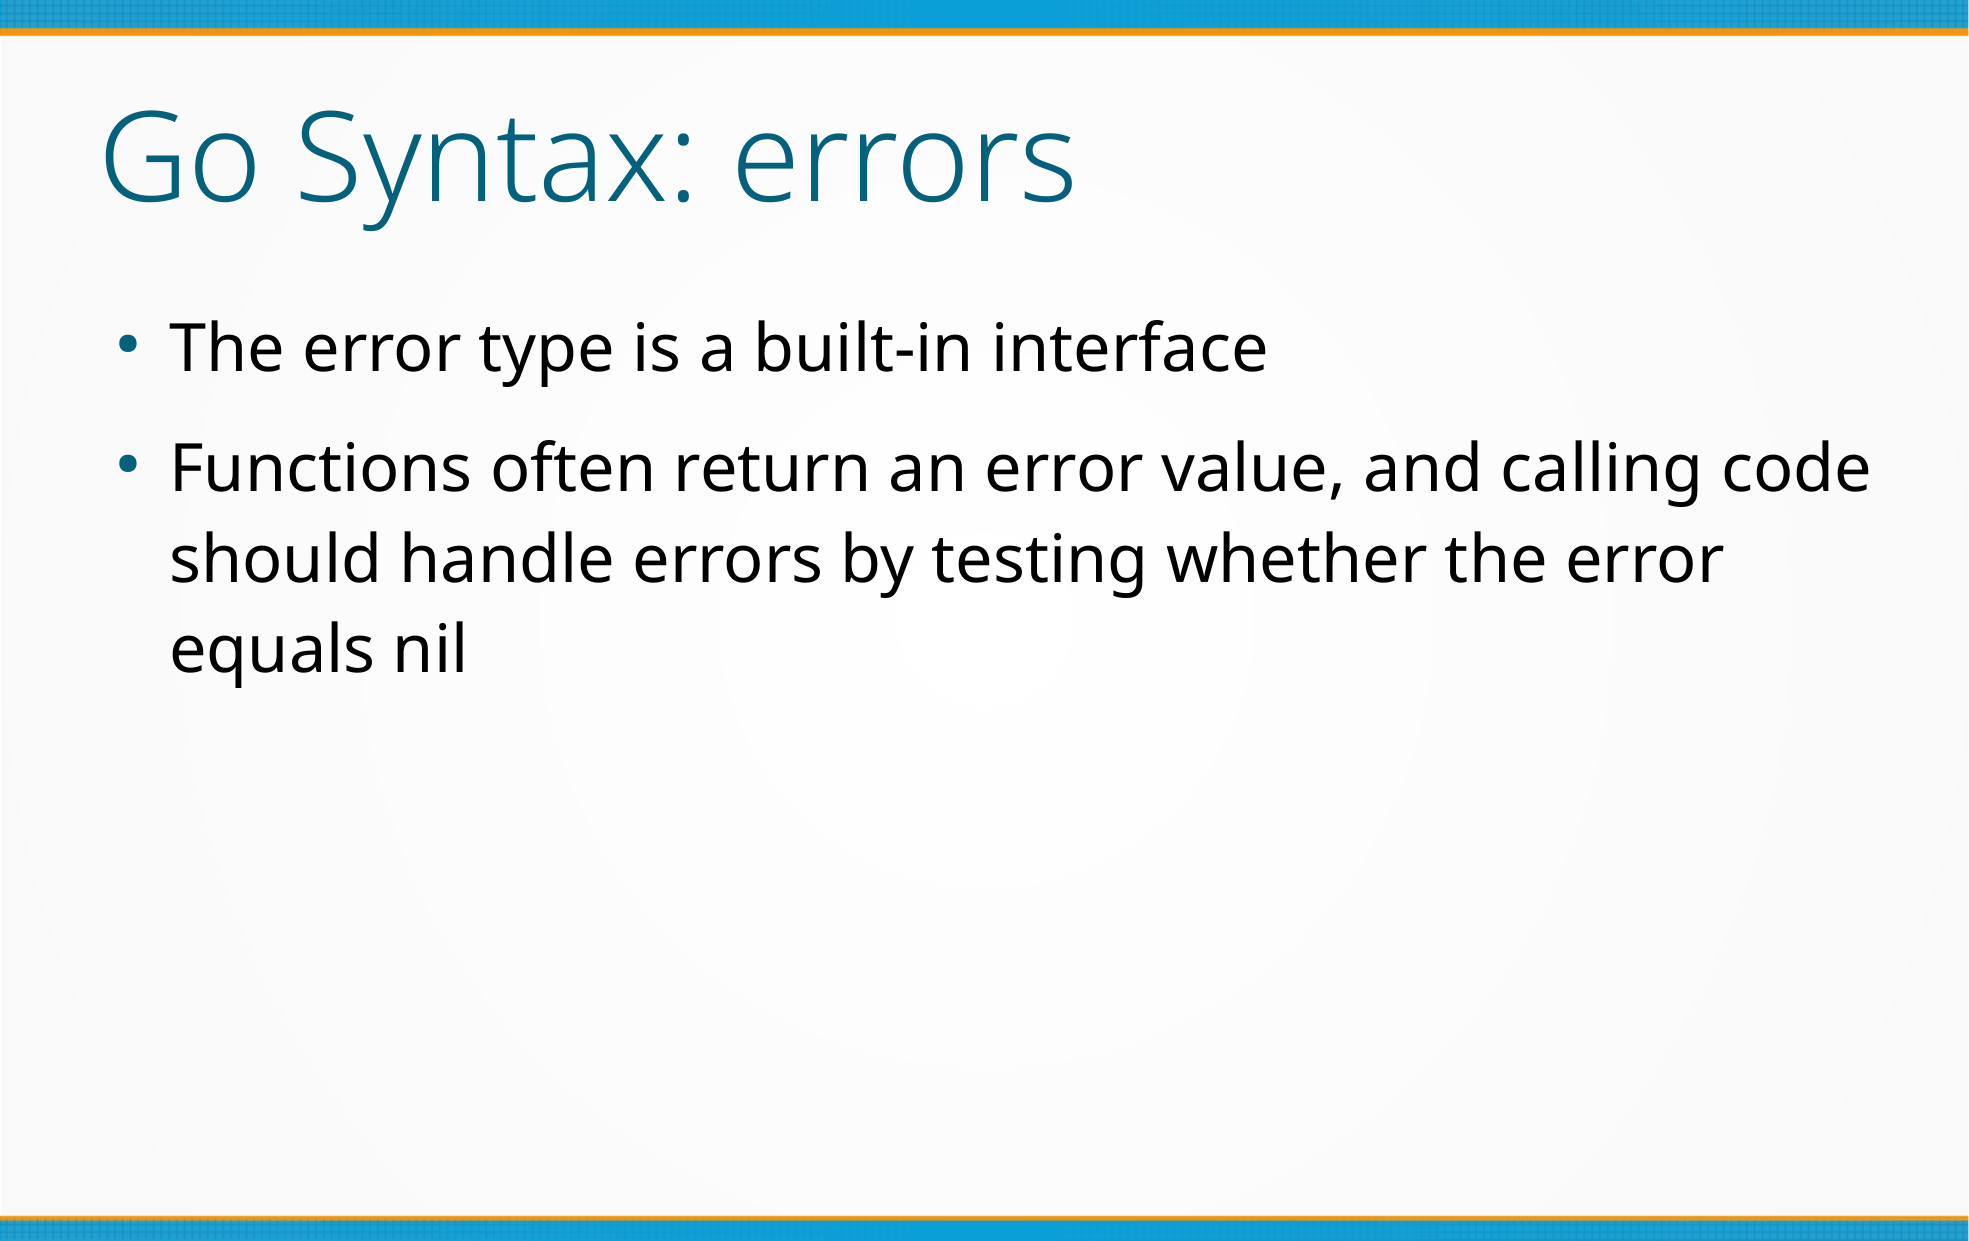

# Go Syntax: errors
The error type is a built-in interface
Functions often return an error value, and calling code should handle errors by testing whether the error equals nil